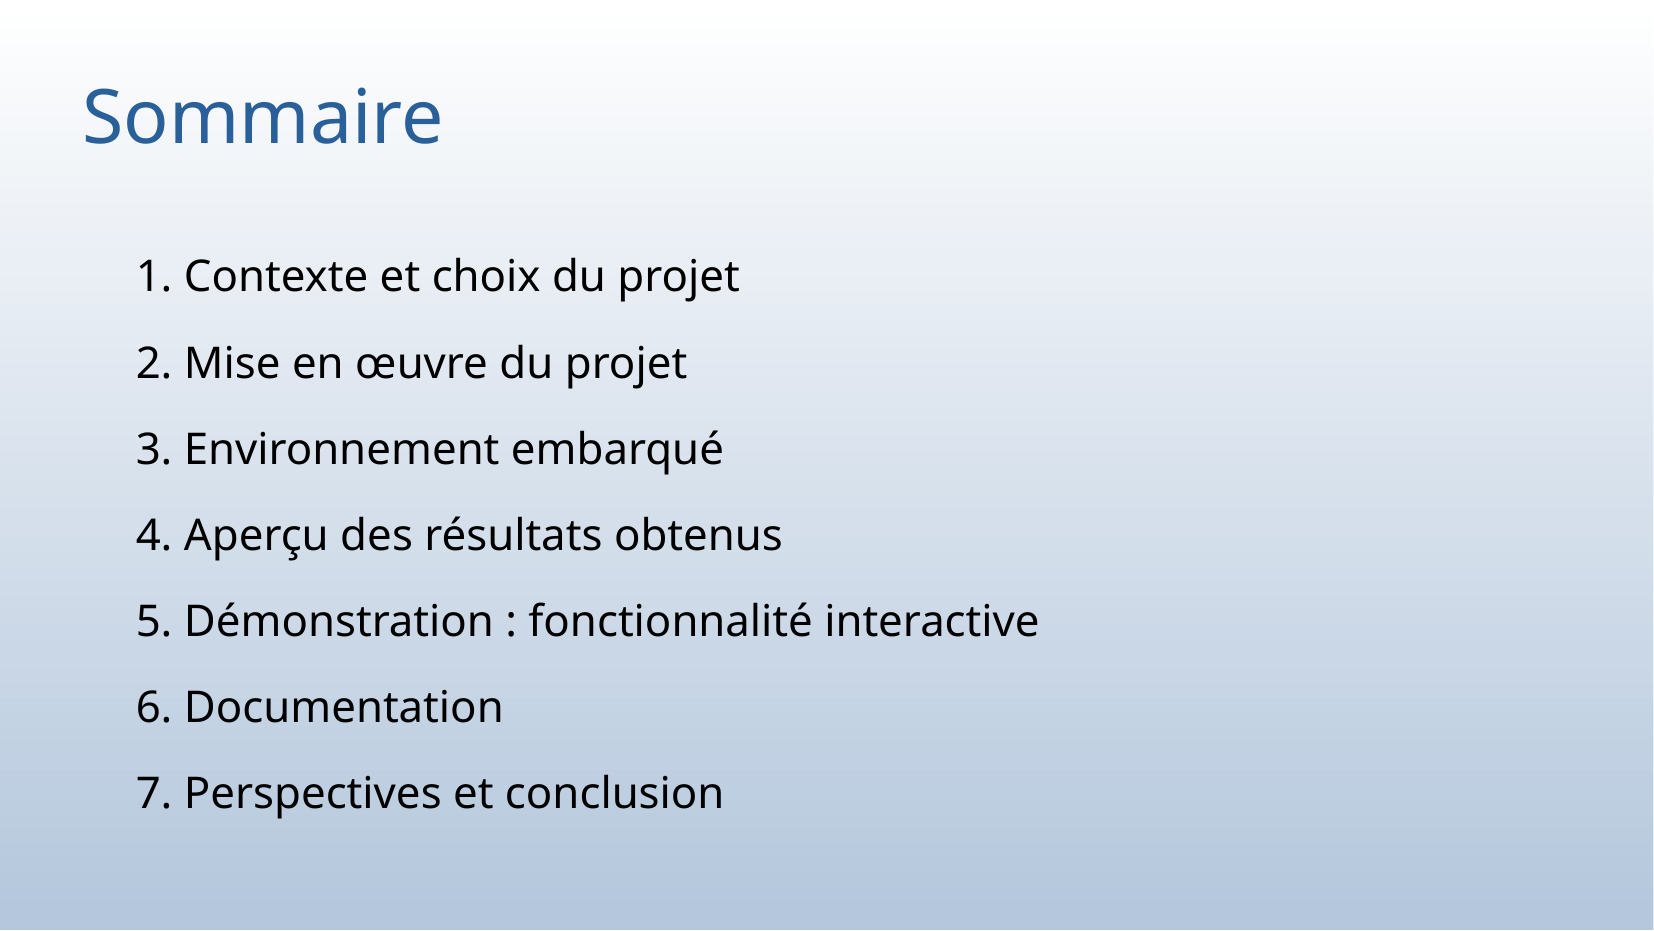

# Sommaire
1. Contexte et choix du projet
2. Mise en œuvre du projet
3. Environnement embarqué
4. Aperçu des résultats obtenus
5. Démonstration : fonctionnalité interactive
6. Documentation
7. Perspectives et conclusion